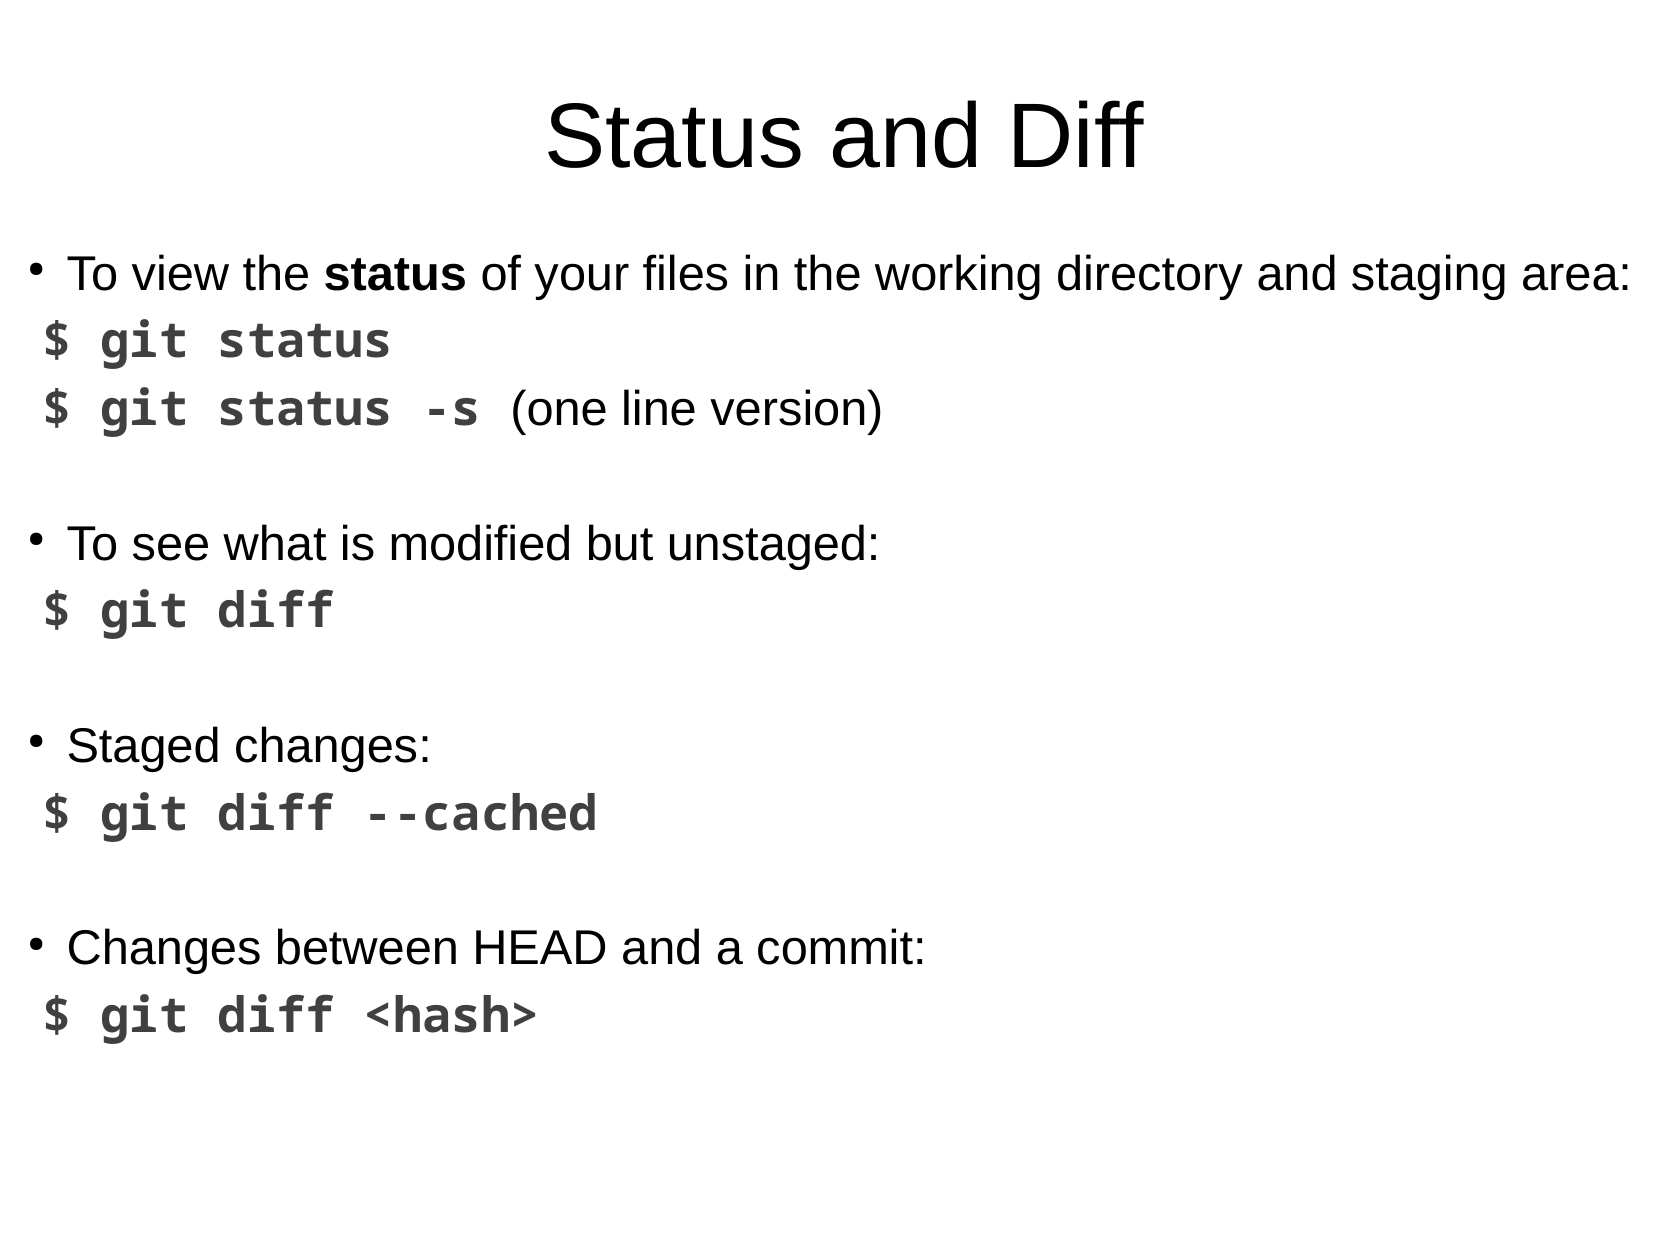

# Status and Diff
To view the status of your files in the working directory and staging area:
$ git status
$ git status -s (one line version)
To see what is modified but unstaged:
$ git diff
Staged changes:
$ git diff --cached
Changes between HEAD and a commit:
$ git diff <hash>